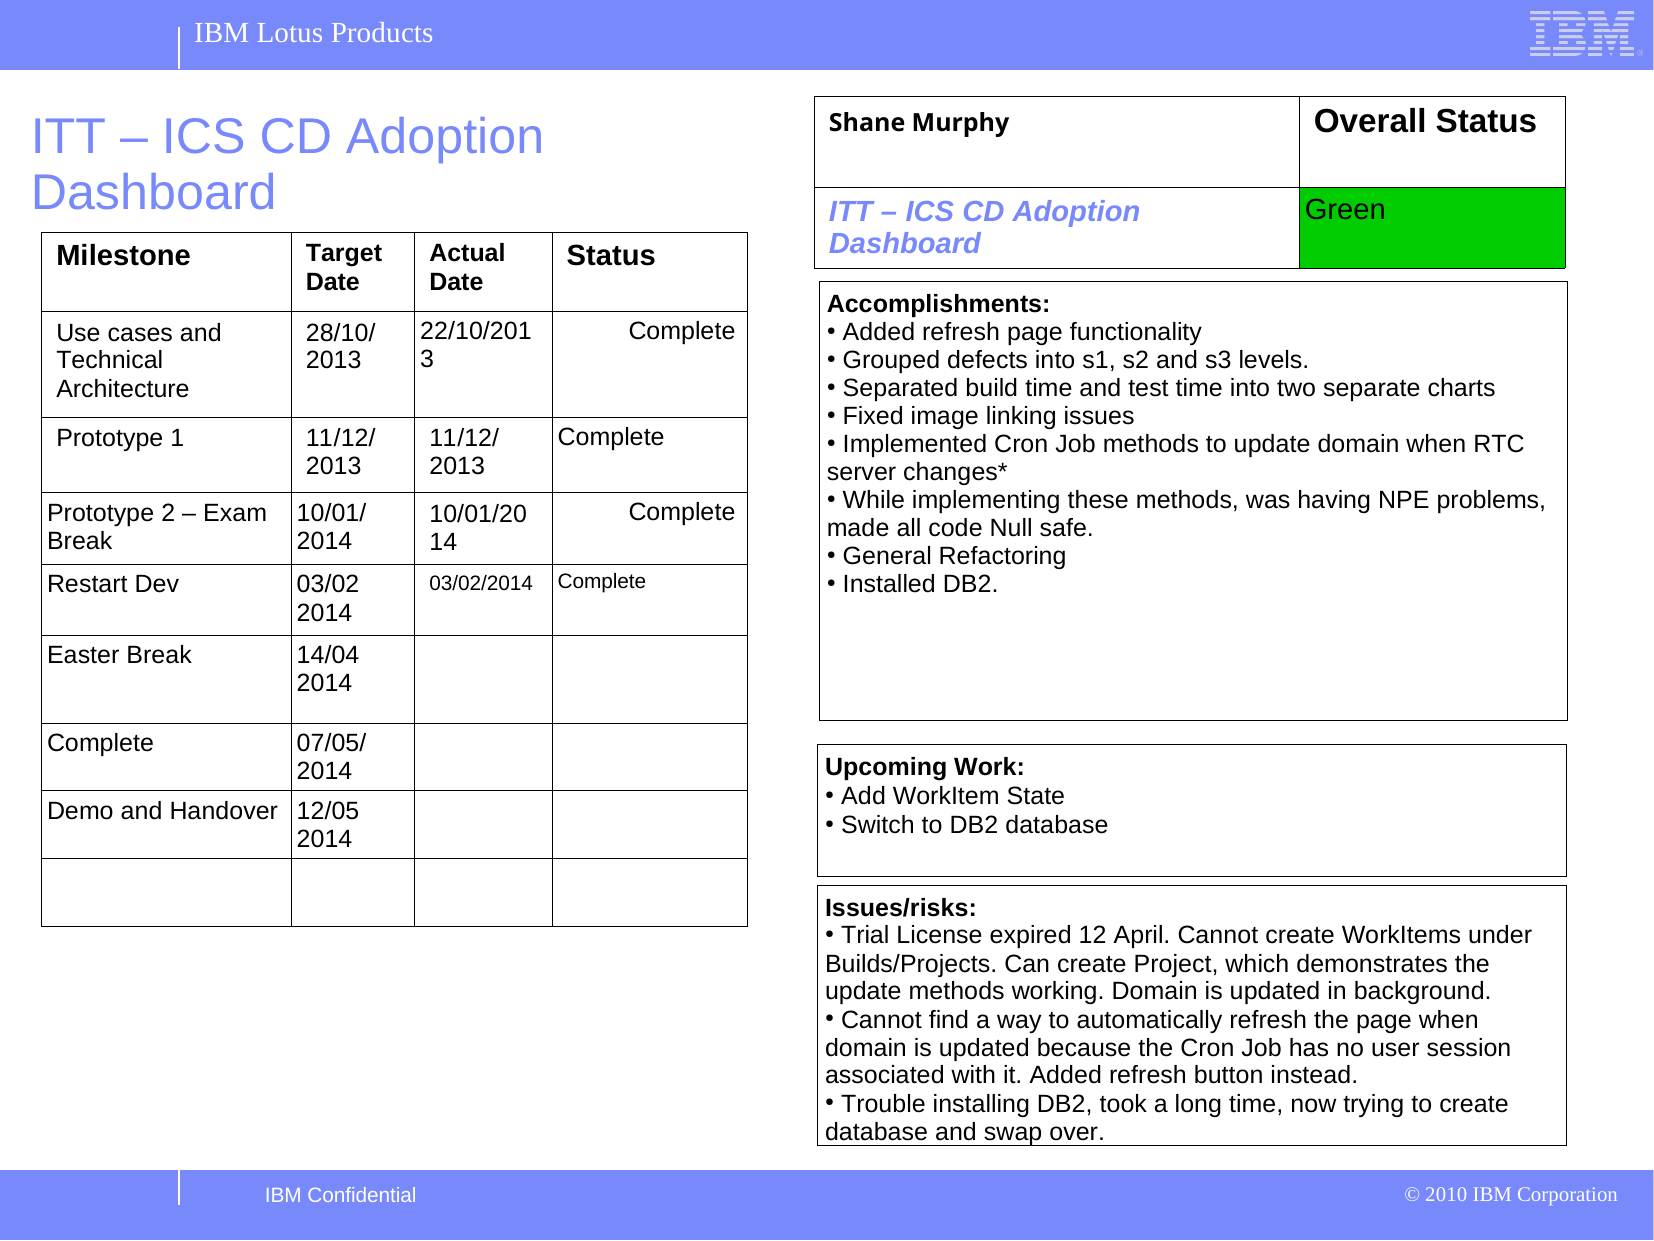

| Shane Murphy | Overall Status |
| --- | --- |
| ITT – ICS CD Adoption Dashboard | Green |
ITT – ICS CD Adoption Dashboard
| Milestone | Target Date | Actual Date | Status |
| --- | --- | --- | --- |
| Use cases and Technical Architecture | 28/10/ 2013 | 22/10/2013 | Complete |
| Prototype 1 | 11/12/ 2013 | 11/12/ 2013 | Complete |
| Prototype 2 – Exam Break | 10/01/ 2014 | 10/01/2014 | Complete |
| Restart Dev | 03/02 2014 | 03/02/2014 | Complete |
| Easter Break | 14/04 2014 | | |
| Complete | 07/05/ 2014 | | |
| Demo and Handover | 12/05 2014 | | |
| | | | |
Accomplishments:
 Added refresh page functionality
 Grouped defects into s1, s2 and s3 levels.
 Separated build time and test time into two separate charts
 Fixed image linking issues
 Implemented Cron Job methods to update domain when RTC server changes*
 While implementing these methods, was having NPE problems, made all code Null safe.
 General Refactoring
 Installed DB2.
Upcoming Work:
 Add WorkItem State
 Switch to DB2 database
Issues/risks:
 Trial License expired 12 April. Cannot create WorkItems under Builds/Projects. Can create Project, which demonstrates the update methods working. Domain is updated in background.
 Cannot find a way to automatically refresh the page when domain is updated because the Cron Job has no user session associated with it. Added refresh button instead.
 Trouble installing DB2, took a long time, now trying to create database and swap over.